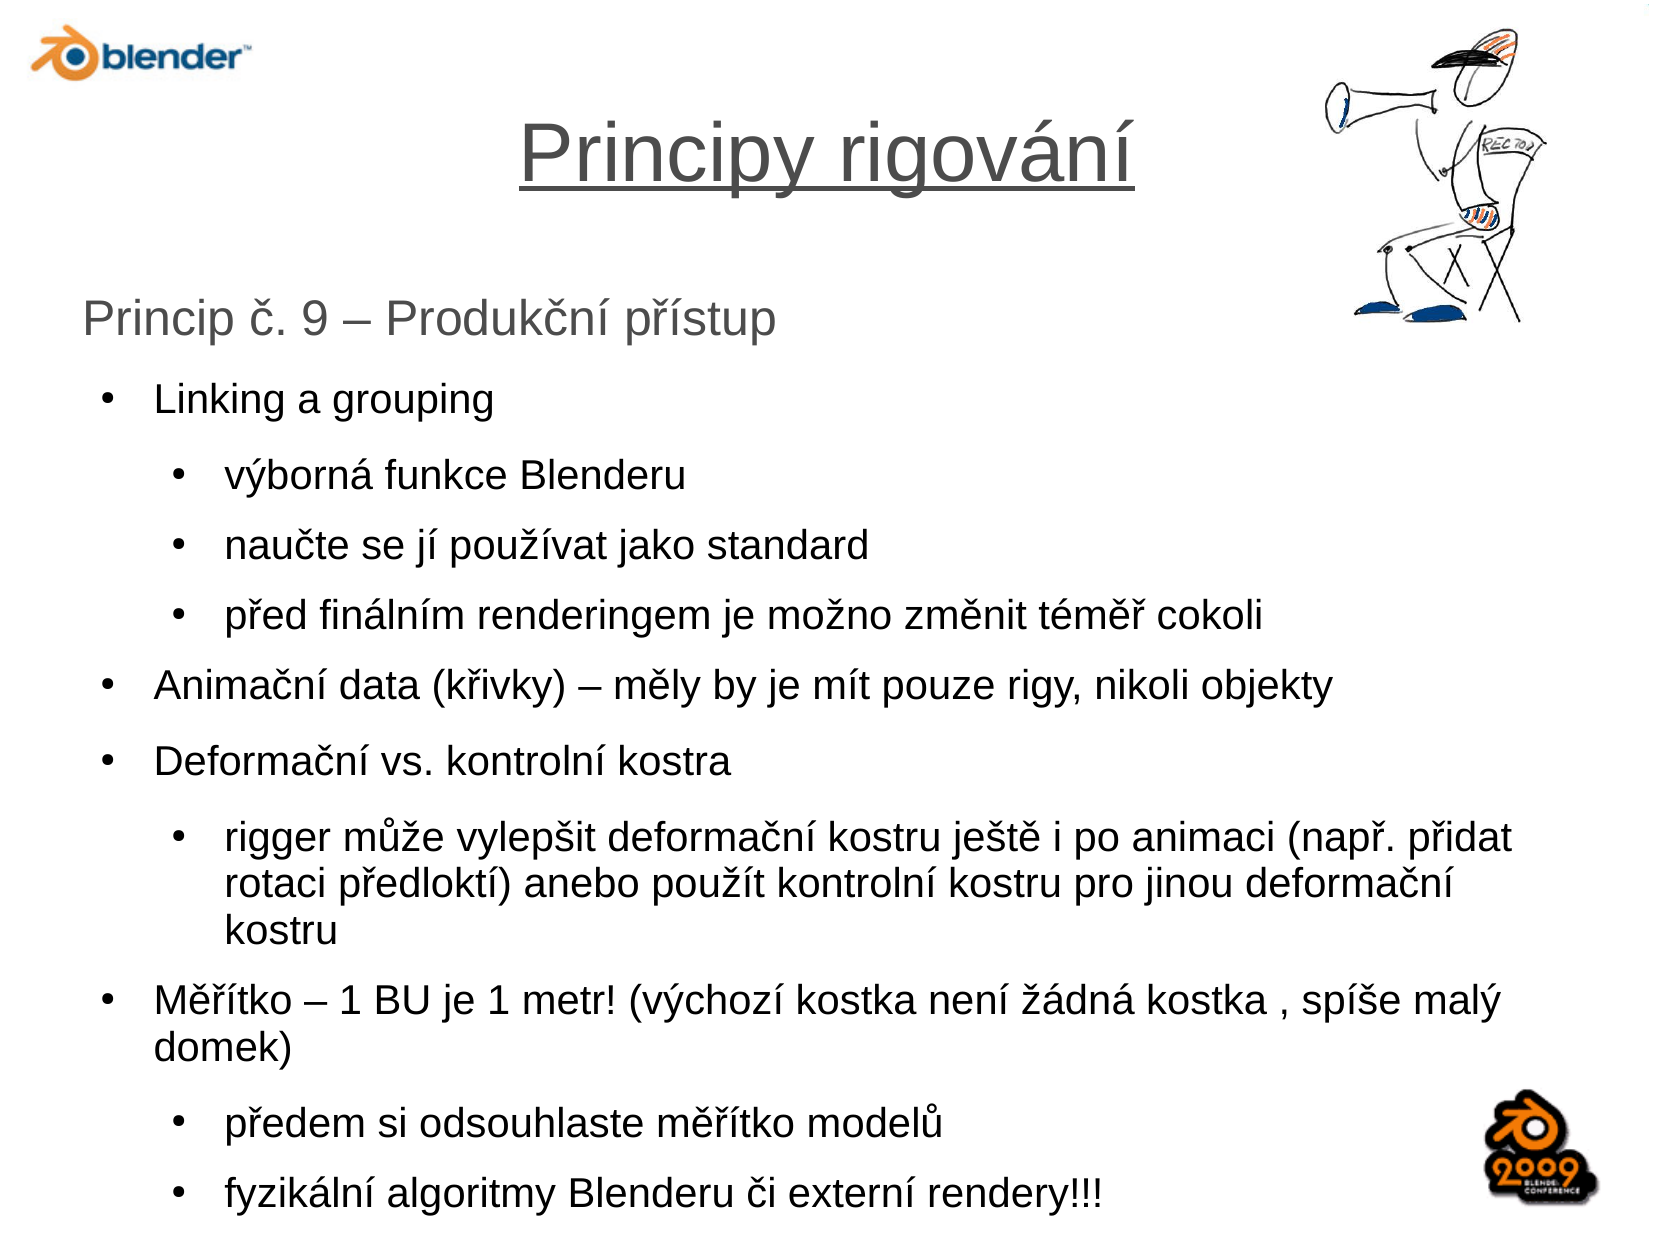

# Principy rigování
Princip č. 9 – Produkční přístup
Linking a grouping
výborná funkce Blenderu
naučte se jí používat jako standard
před finálním renderingem je možno změnit téměř cokoli
Animační data (křivky) – měly by je mít pouze rigy, nikoli objekty
Deformační vs. kontrolní kostra
rigger může vylepšit deformační kostru ještě i po animaci (např. přidat rotaci předloktí) anebo použít kontrolní kostru pro jinou deformační kostru
Měřítko – 1 BU je 1 metr! (výchozí kostka není žádná kostka , spíše malý domek)
předem si odsouhlaste měřítko modelů
fyzikální algoritmy Blenderu či externí rendery!!!